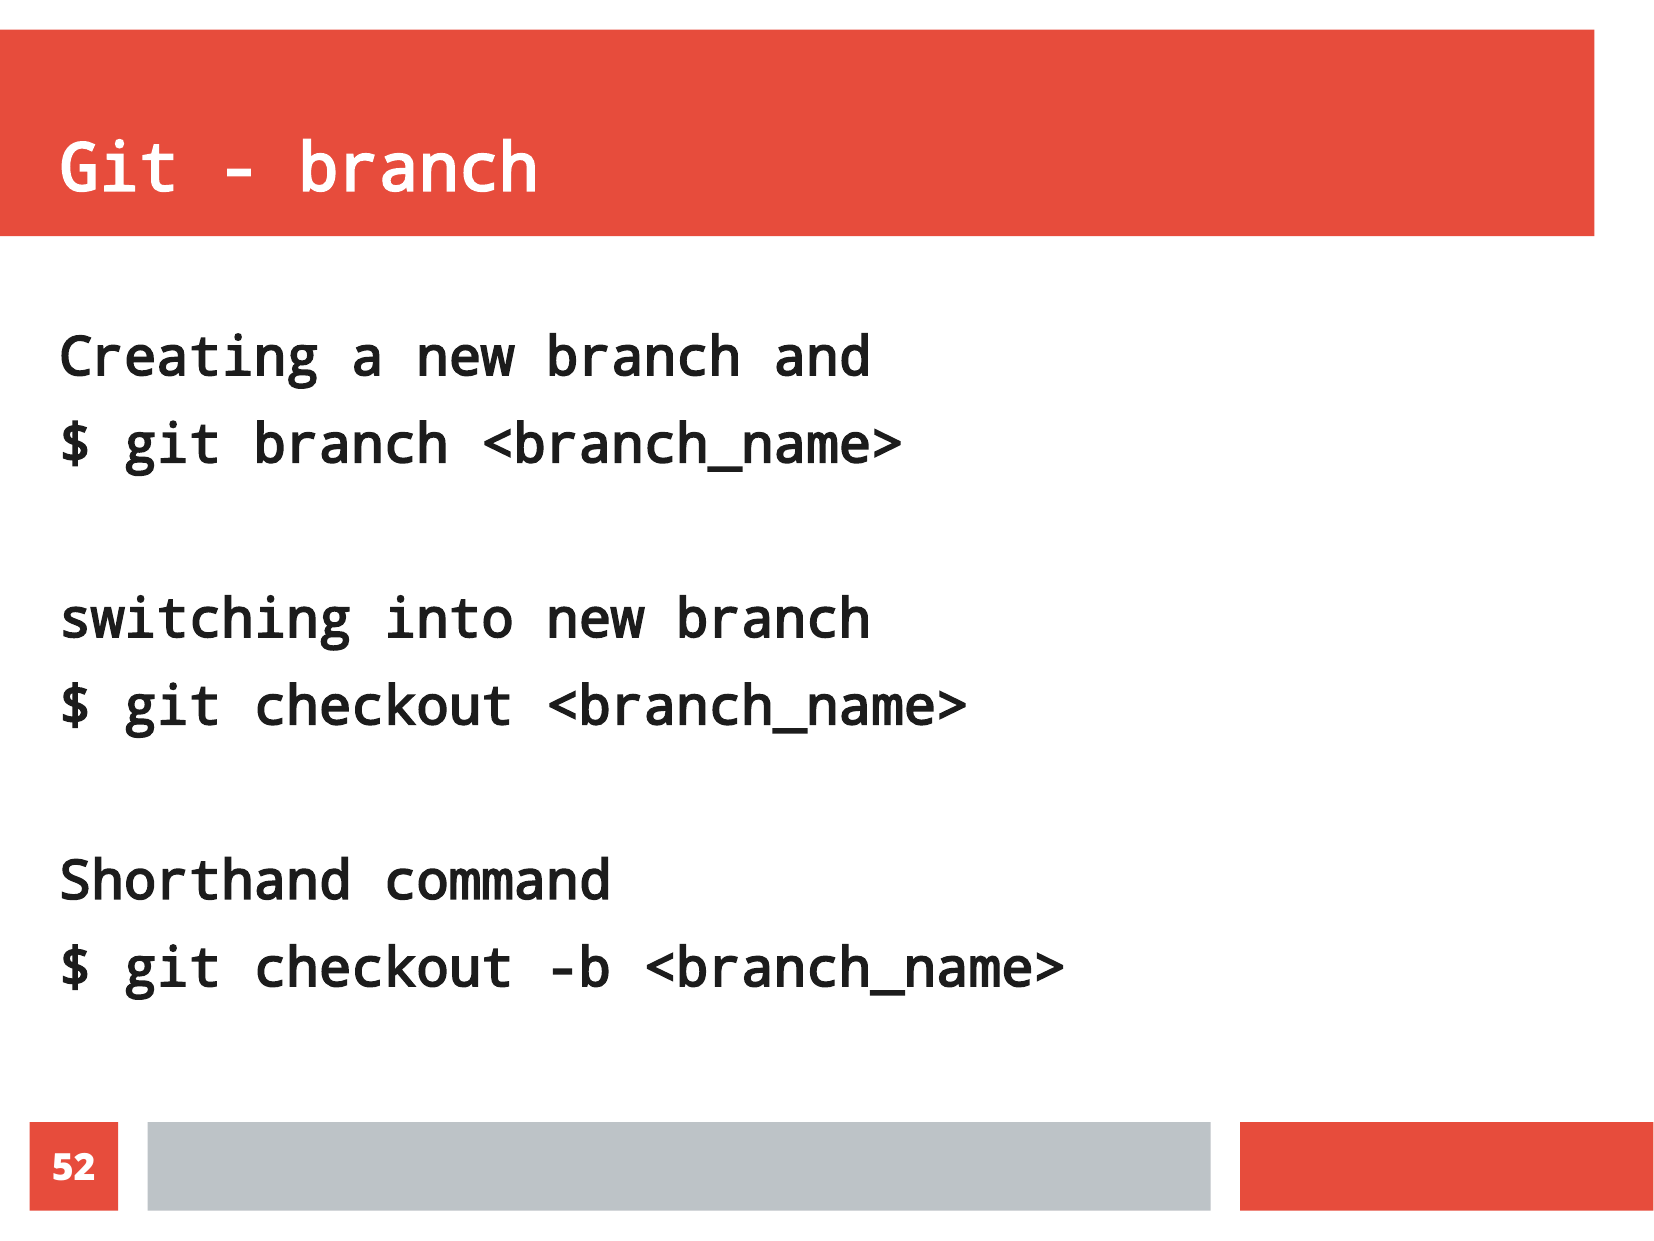

# Git - branch
Creating a new branch and
$ git branch <branch_name>
switching into new branch
$ git checkout <branch_name>
Shorthand command
$ git checkout -b <branch_name>
52